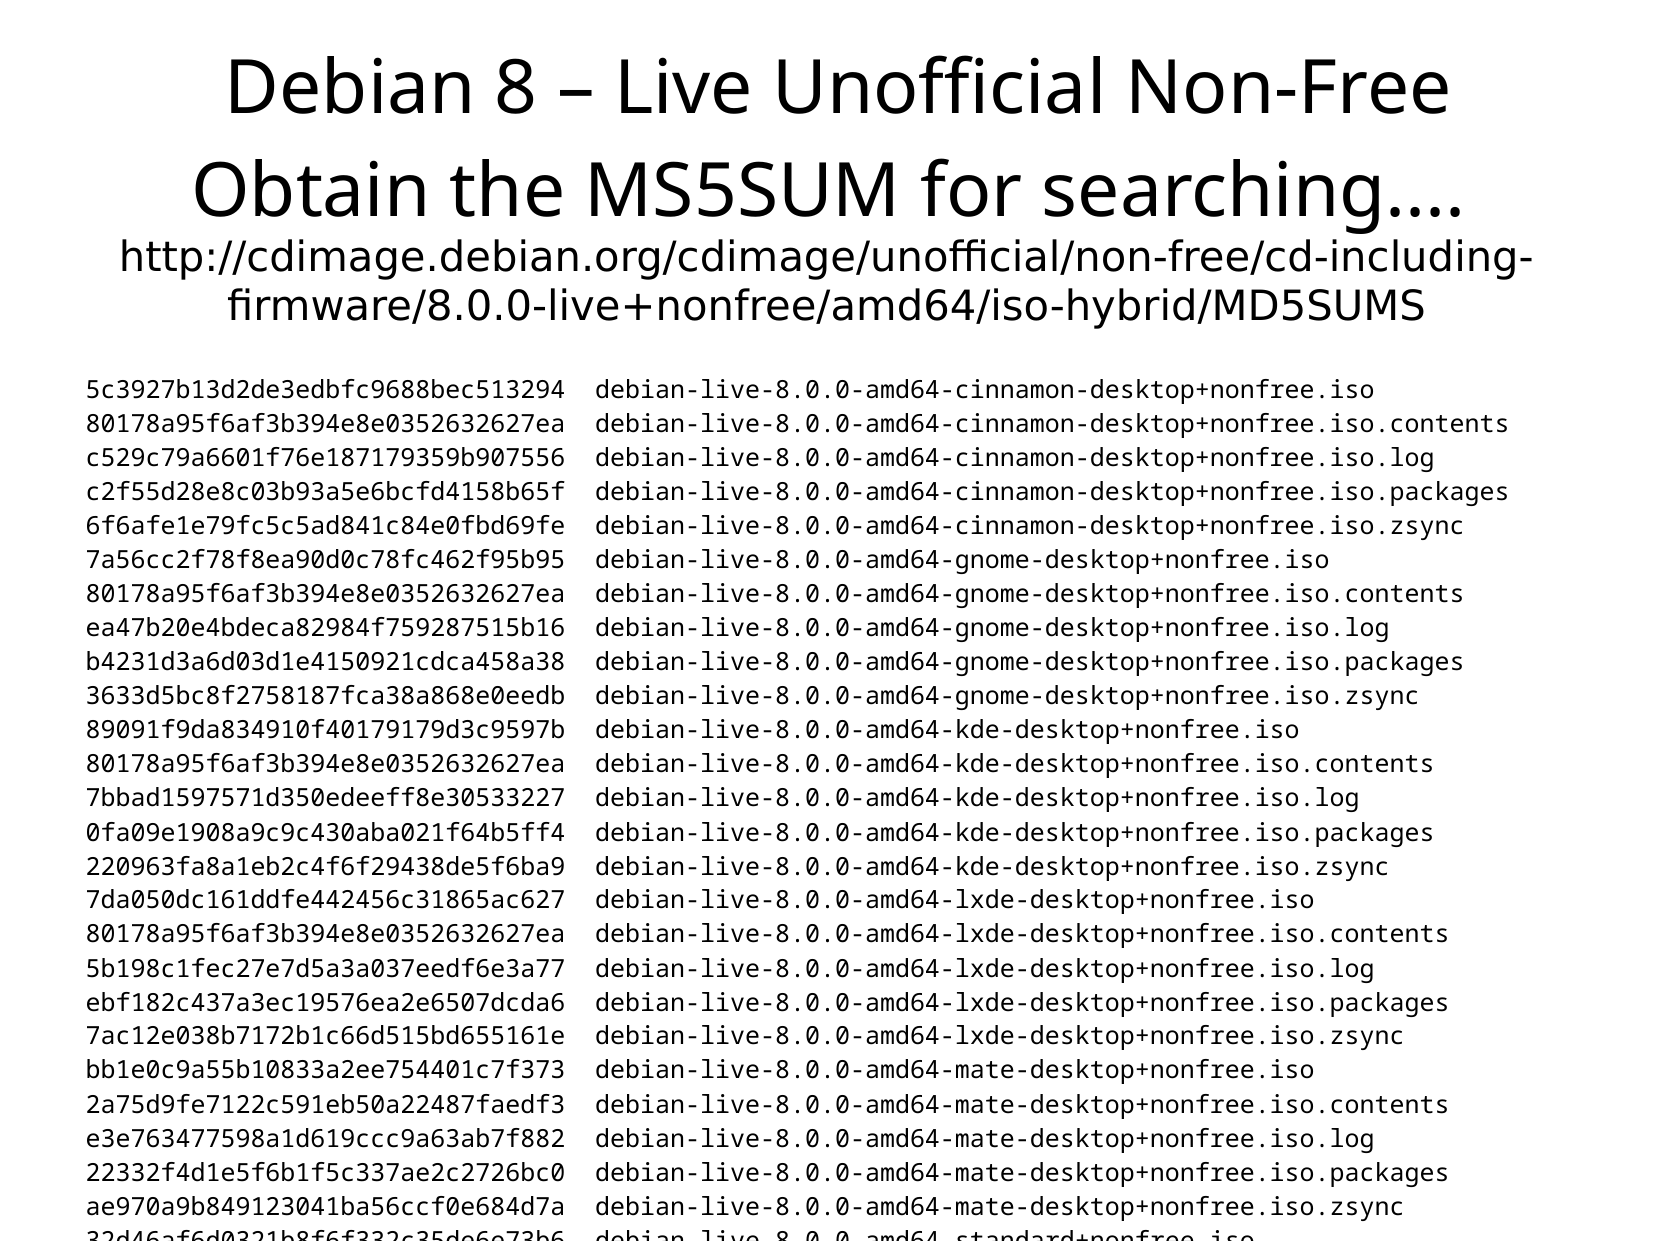

# Debian 8 – Live Unofficial Non-Free Obtain the MS5SUM for searching....
http://cdimage.debian.org/cdimage/unofficial/non-free/cd-including-firmware/8.0.0-live+nonfree/amd64/iso-hybrid/MD5SUMS
5c3927b13d2de3edbfc9688bec513294 debian-live-8.0.0-amd64-cinnamon-desktop+nonfree.iso
80178a95f6af3b394e8e0352632627ea debian-live-8.0.0-amd64-cinnamon-desktop+nonfree.iso.contents
c529c79a6601f76e187179359b907556 debian-live-8.0.0-amd64-cinnamon-desktop+nonfree.iso.log
c2f55d28e8c03b93a5e6bcfd4158b65f debian-live-8.0.0-amd64-cinnamon-desktop+nonfree.iso.packages
6f6afe1e79fc5c5ad841c84e0fbd69fe debian-live-8.0.0-amd64-cinnamon-desktop+nonfree.iso.zsync
7a56cc2f78f8ea90d0c78fc462f95b95 debian-live-8.0.0-amd64-gnome-desktop+nonfree.iso
80178a95f6af3b394e8e0352632627ea debian-live-8.0.0-amd64-gnome-desktop+nonfree.iso.contents
ea47b20e4bdeca82984f759287515b16 debian-live-8.0.0-amd64-gnome-desktop+nonfree.iso.log
b4231d3a6d03d1e4150921cdca458a38 debian-live-8.0.0-amd64-gnome-desktop+nonfree.iso.packages
3633d5bc8f2758187fca38a868e0eedb debian-live-8.0.0-amd64-gnome-desktop+nonfree.iso.zsync
89091f9da834910f40179179d3c9597b debian-live-8.0.0-amd64-kde-desktop+nonfree.iso
80178a95f6af3b394e8e0352632627ea debian-live-8.0.0-amd64-kde-desktop+nonfree.iso.contents
7bbad1597571d350edeeff8e30533227 debian-live-8.0.0-amd64-kde-desktop+nonfree.iso.log
0fa09e1908a9c9c430aba021f64b5ff4 debian-live-8.0.0-amd64-kde-desktop+nonfree.iso.packages
220963fa8a1eb2c4f6f29438de5f6ba9 debian-live-8.0.0-amd64-kde-desktop+nonfree.iso.zsync
7da050dc161ddfe442456c31865ac627 debian-live-8.0.0-amd64-lxde-desktop+nonfree.iso
80178a95f6af3b394e8e0352632627ea debian-live-8.0.0-amd64-lxde-desktop+nonfree.iso.contents
5b198c1fec27e7d5a3a037eedf6e3a77 debian-live-8.0.0-amd64-lxde-desktop+nonfree.iso.log
ebf182c437a3ec19576ea2e6507dcda6 debian-live-8.0.0-amd64-lxde-desktop+nonfree.iso.packages
7ac12e038b7172b1c66d515bd655161e debian-live-8.0.0-amd64-lxde-desktop+nonfree.iso.zsync
bb1e0c9a55b10833a2ee754401c7f373 debian-live-8.0.0-amd64-mate-desktop+nonfree.iso
2a75d9fe7122c591eb50a22487faedf3 debian-live-8.0.0-amd64-mate-desktop+nonfree.iso.contents
e3e763477598a1d619ccc9a63ab7f882 debian-live-8.0.0-amd64-mate-desktop+nonfree.iso.log
22332f4d1e5f6b1f5c337ae2c2726bc0 debian-live-8.0.0-amd64-mate-desktop+nonfree.iso.packages
ae970a9b849123041ba56ccf0e684d7a debian-live-8.0.0-amd64-mate-desktop+nonfree.iso.zsync
32d46af6d0321b8f6f332c35de6e73b6 debian-live-8.0.0-amd64-standard+nonfree.iso
49aaa6321c34d4660cd3c58546497d20 debian-live-8.0.0-amd64-standard+nonfree.iso.contents
627848bf431492d52a95f26901bd7fc3 debian-live-8.0.0-amd64-standard+nonfree.iso.log
ff07e75579219c4a276ec183137a60b3 debian-live-8.0.0-amd64-standard+nonfree.iso.packages
8c03a7aceba4e59f5578cc91d5d14bae debian-live-8.0.0-amd64-standard+nonfree.iso.zsync
2267bf68f5cd953b7156e83305558926 debian-live-8.0.0-amd64-xfce-desktop+nonfree.iso
80178a95f6af3b394e8e0352632627ea debian-live-8.0.0-amd64-xfce-desktop+nonfree.iso.contents
c419e23c037685fee1940633429da3ca debian-live-8.0.0-amd64-xfce-desktop+nonfree.iso.log
d385b1c4a93f5d2beb34900ff7327ffc debian-live-8.0.0-amd64-xfce-desktop+nonfree.iso.packages
7dbc2c975af36e95e9d4dffc102a5116 debian-live-8.0.0-amd64-xfce-desktop+nonfree.iso.zsync